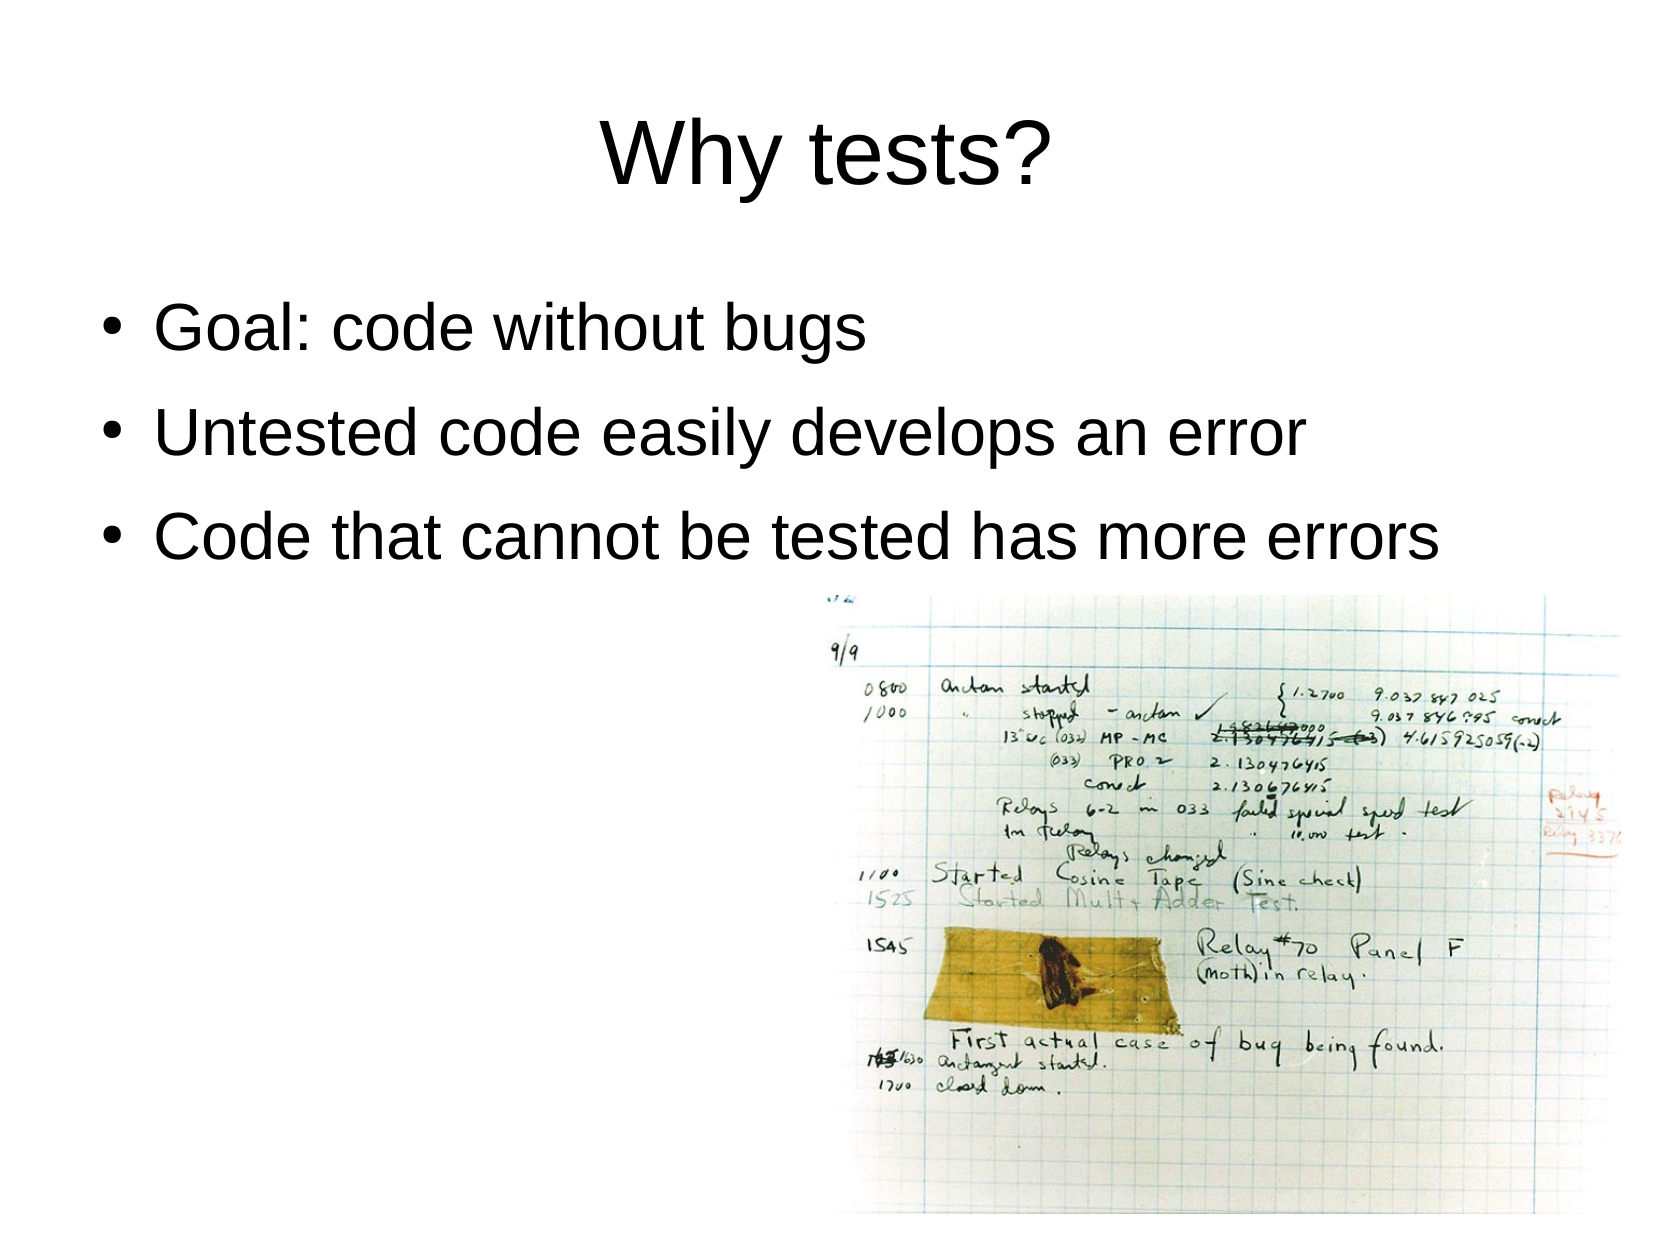

# Why tests?
Goal: code without bugs
Untested code easily develops an error
Code that cannot be tested has more errors